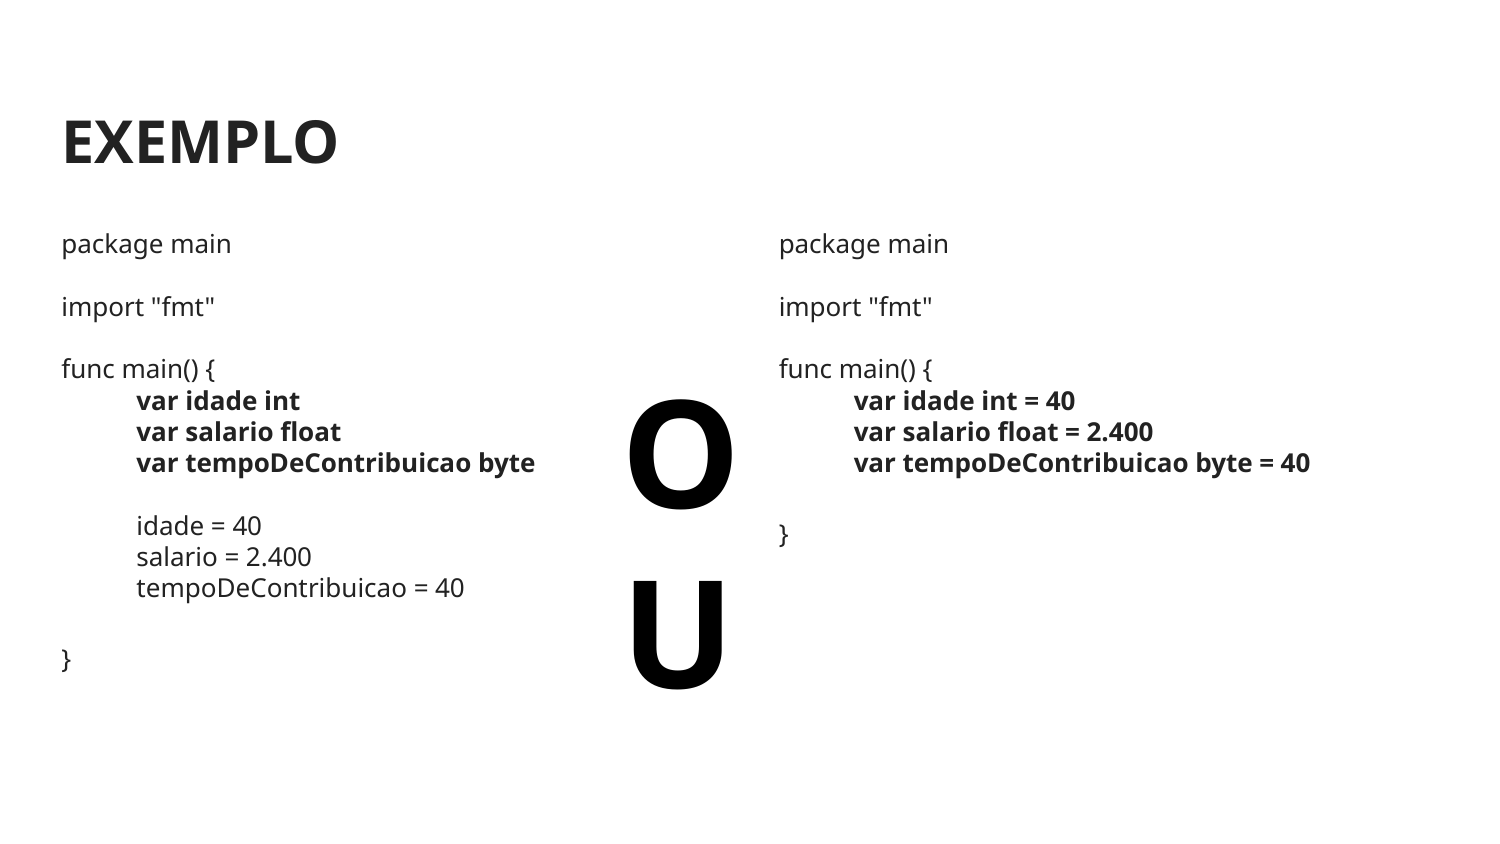

EXEMPLO
package main
import "fmt"
func main() {
	var idade int
	var salario float
	var tempoDeContribuicao byte
	idade = 40
	salario = 2.400
	tempoDeContribuicao = 40
}
package main
import "fmt"
func main() {
	var idade int = 40
	var salario float = 2.400
	var tempoDeContribuicao byte = 40
}
OU